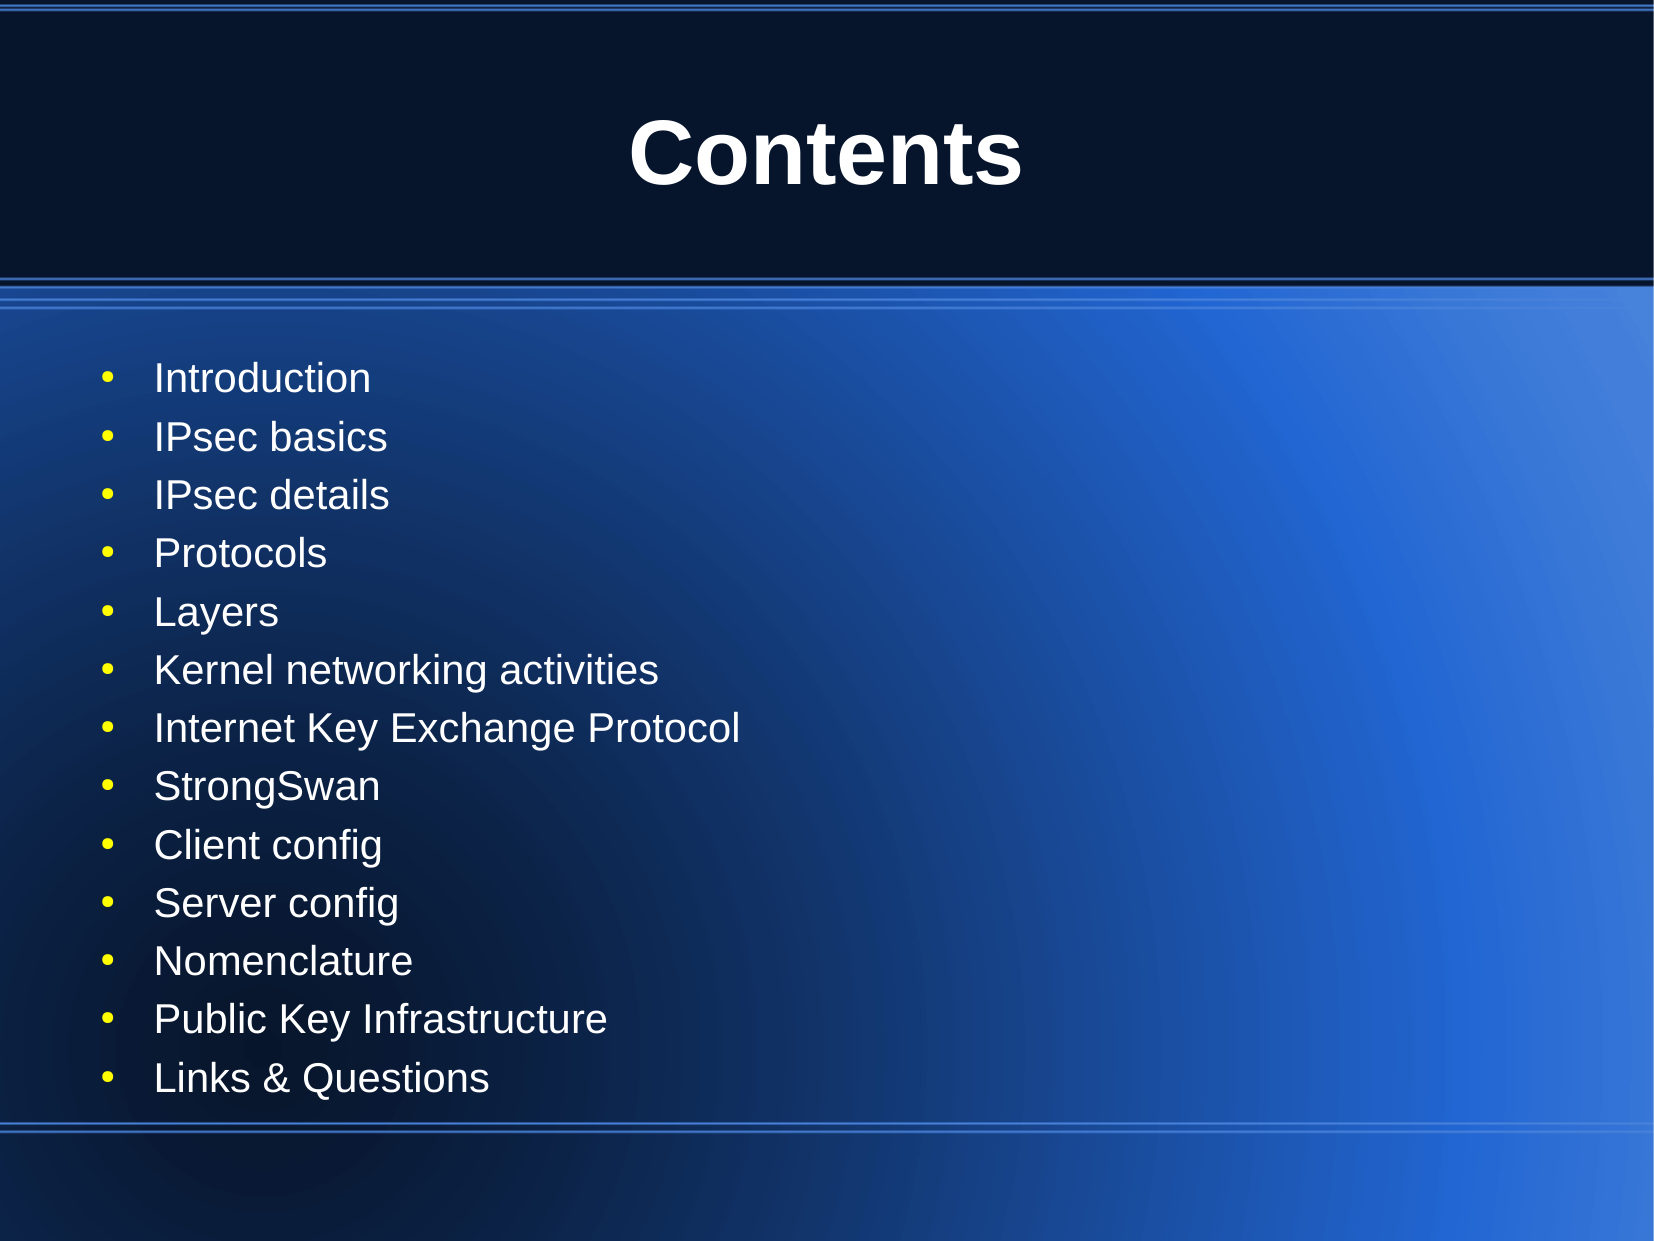

# Contents
Introduction
IPsec basics
IPsec details
Protocols
Layers
Kernel networking activities
Internet Key Exchange Protocol
StrongSwan
Client config
Server config
Nomenclature
Public Key Infrastructure
Links & Questions